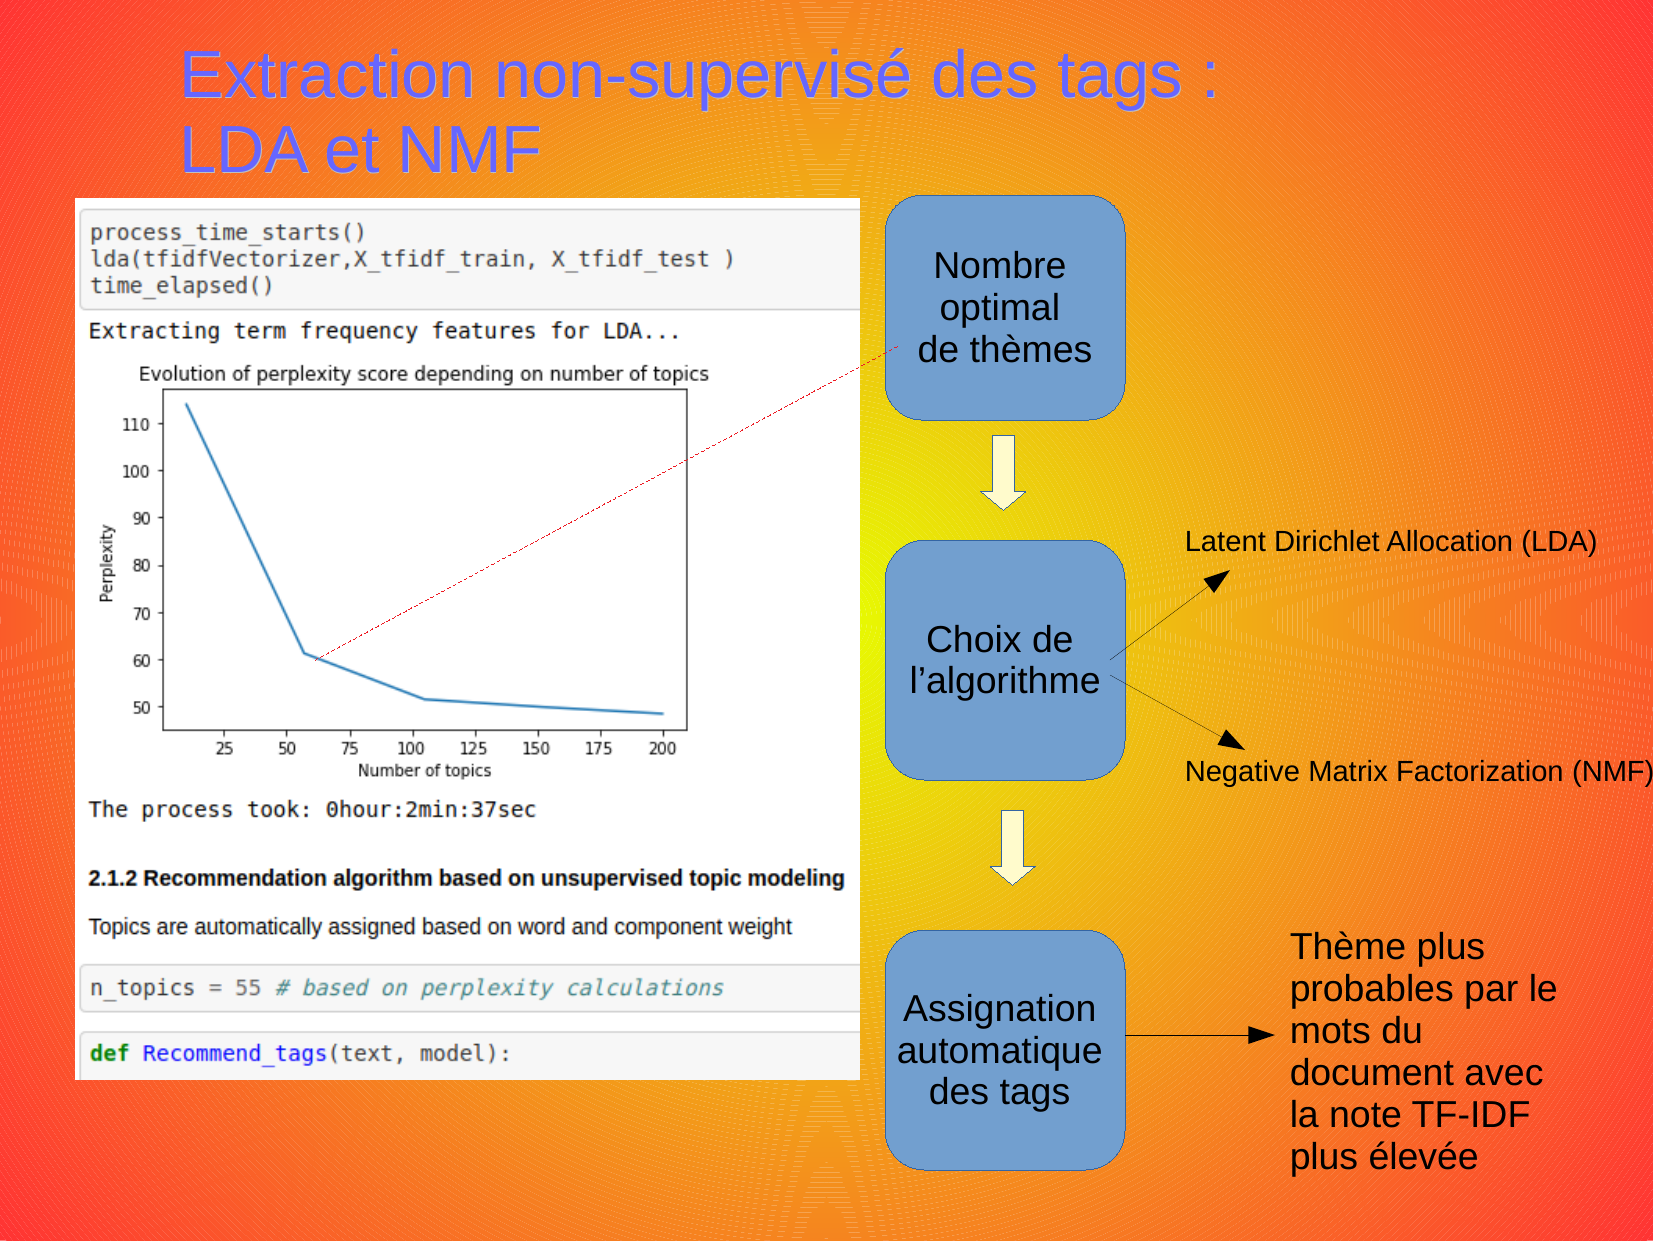

Extraction non-supervisé des tags :
LDA et NMF
Nombre
optimal
de thèmes
Latent Dirichlet Allocation (LDA)
Negative Matrix Factorization (NMF)
Choix de
l’algorithme
Thème plus probables par le mots du document avec la note TF-IDF plus élevée
Assignation
automatique
des tags